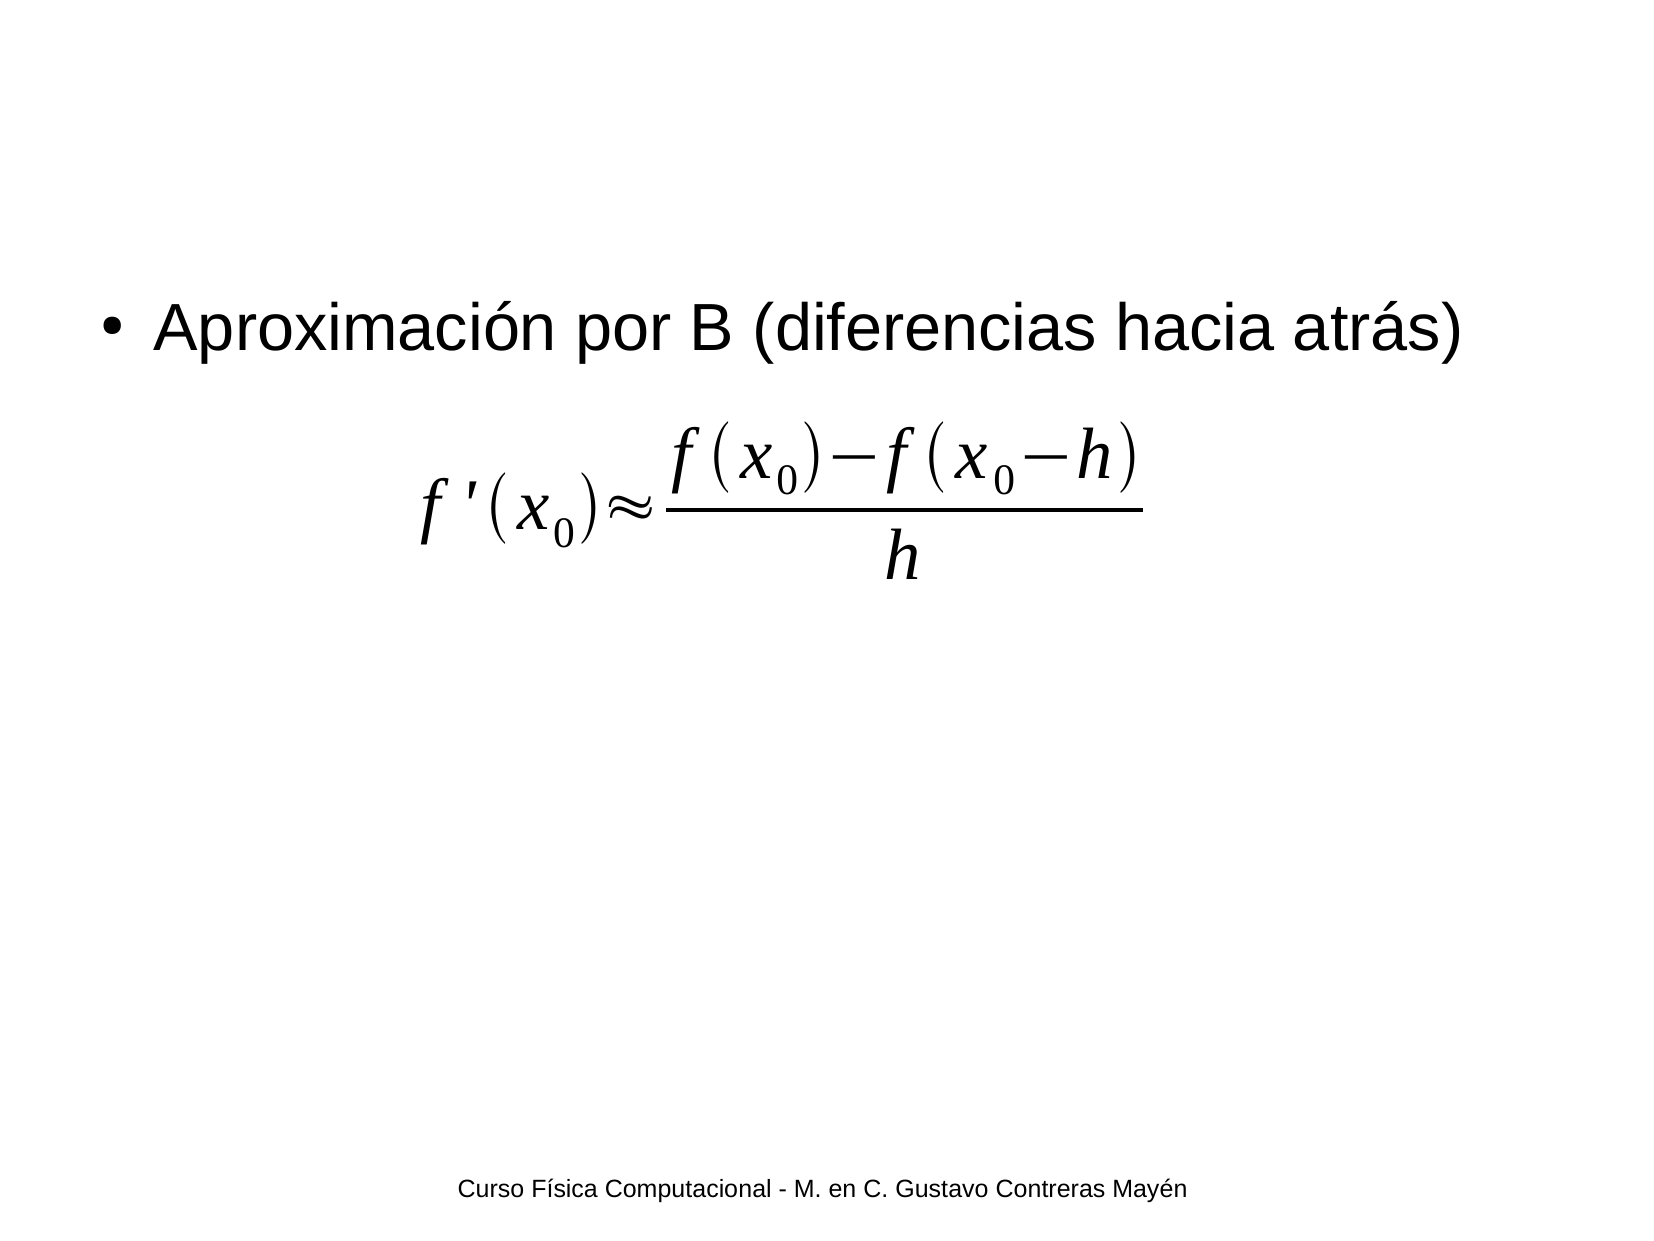

#
Aproximación por B (diferencias hacia atrás)